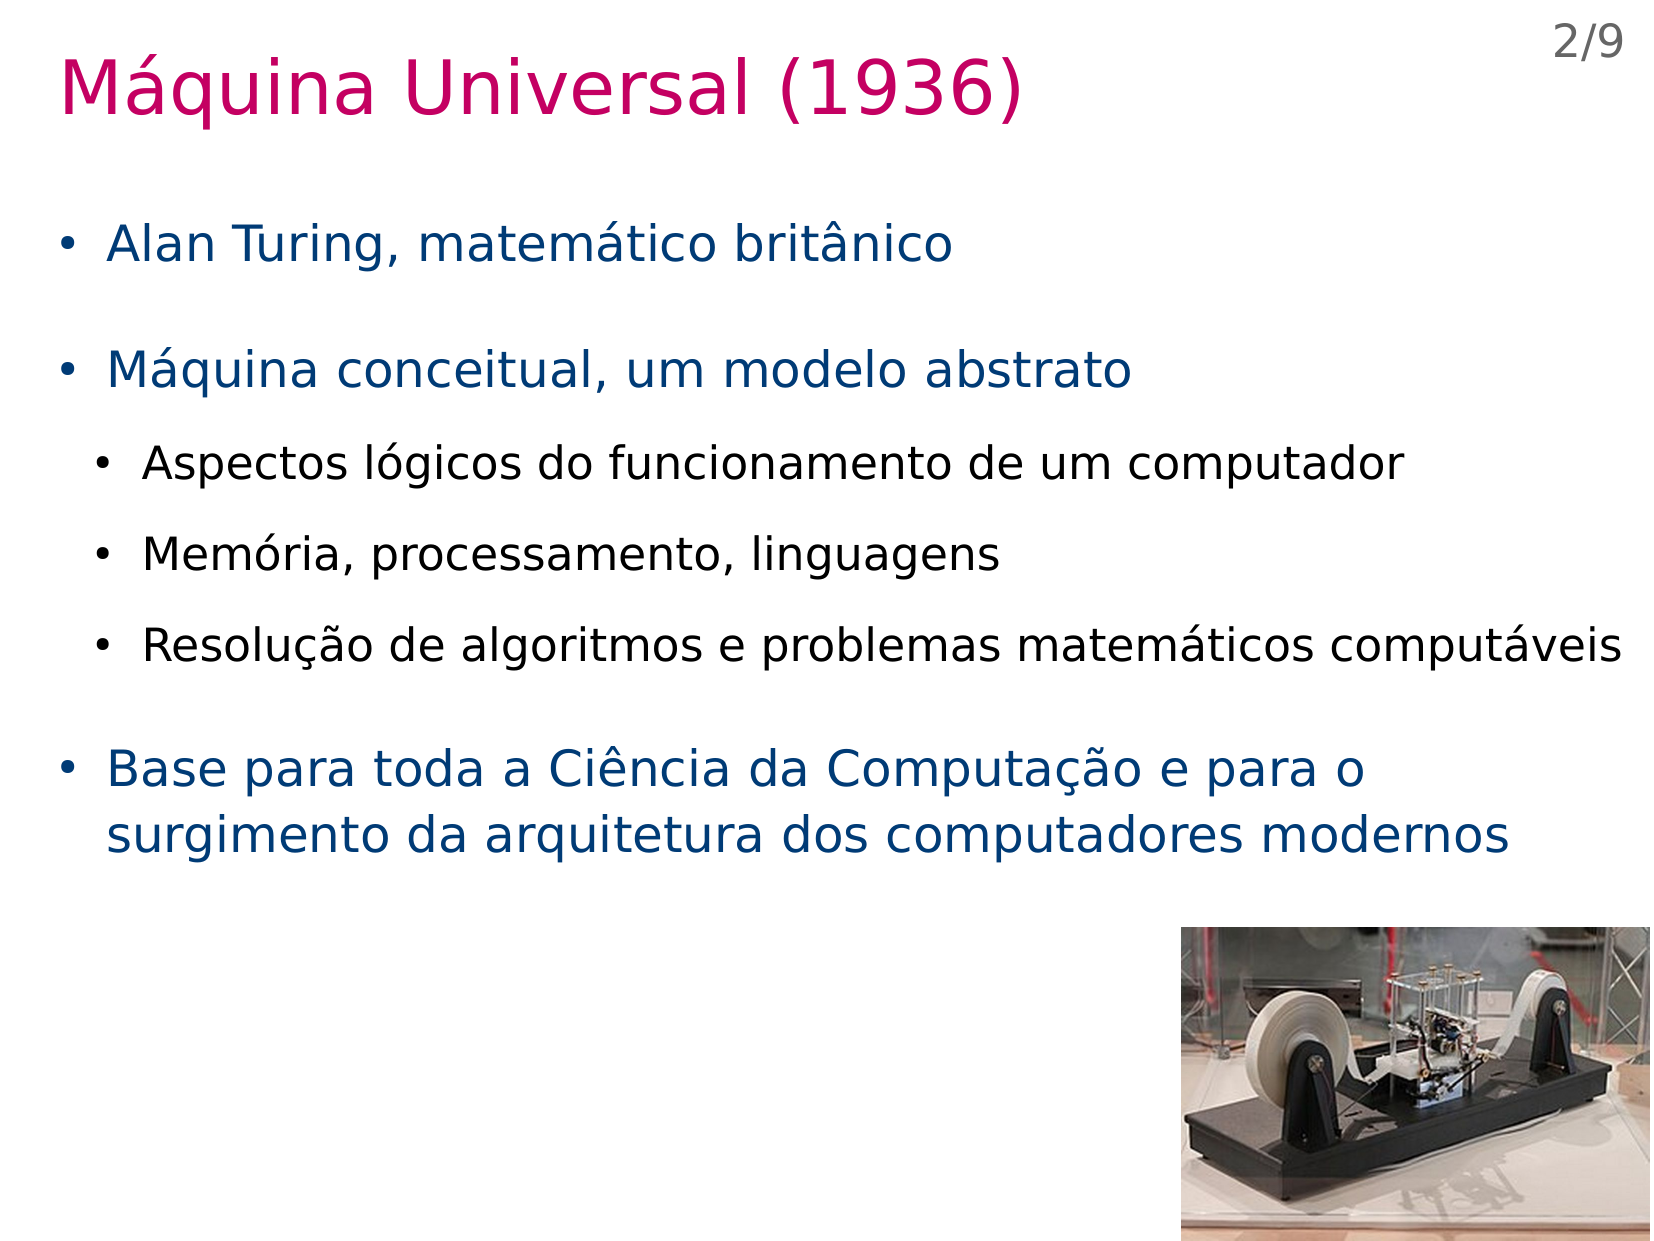

2
# Máquina Universal (1936)
Alan Turing, matemático britânico
Máquina conceitual, um modelo abstrato
Aspectos lógicos do funcionamento de um computador
Memória, processamento, linguagens
Resolução de algoritmos e problemas matemáticos computáveis
Base para toda a Ciência da Computação e para o surgimento da arquitetura dos computadores modernos